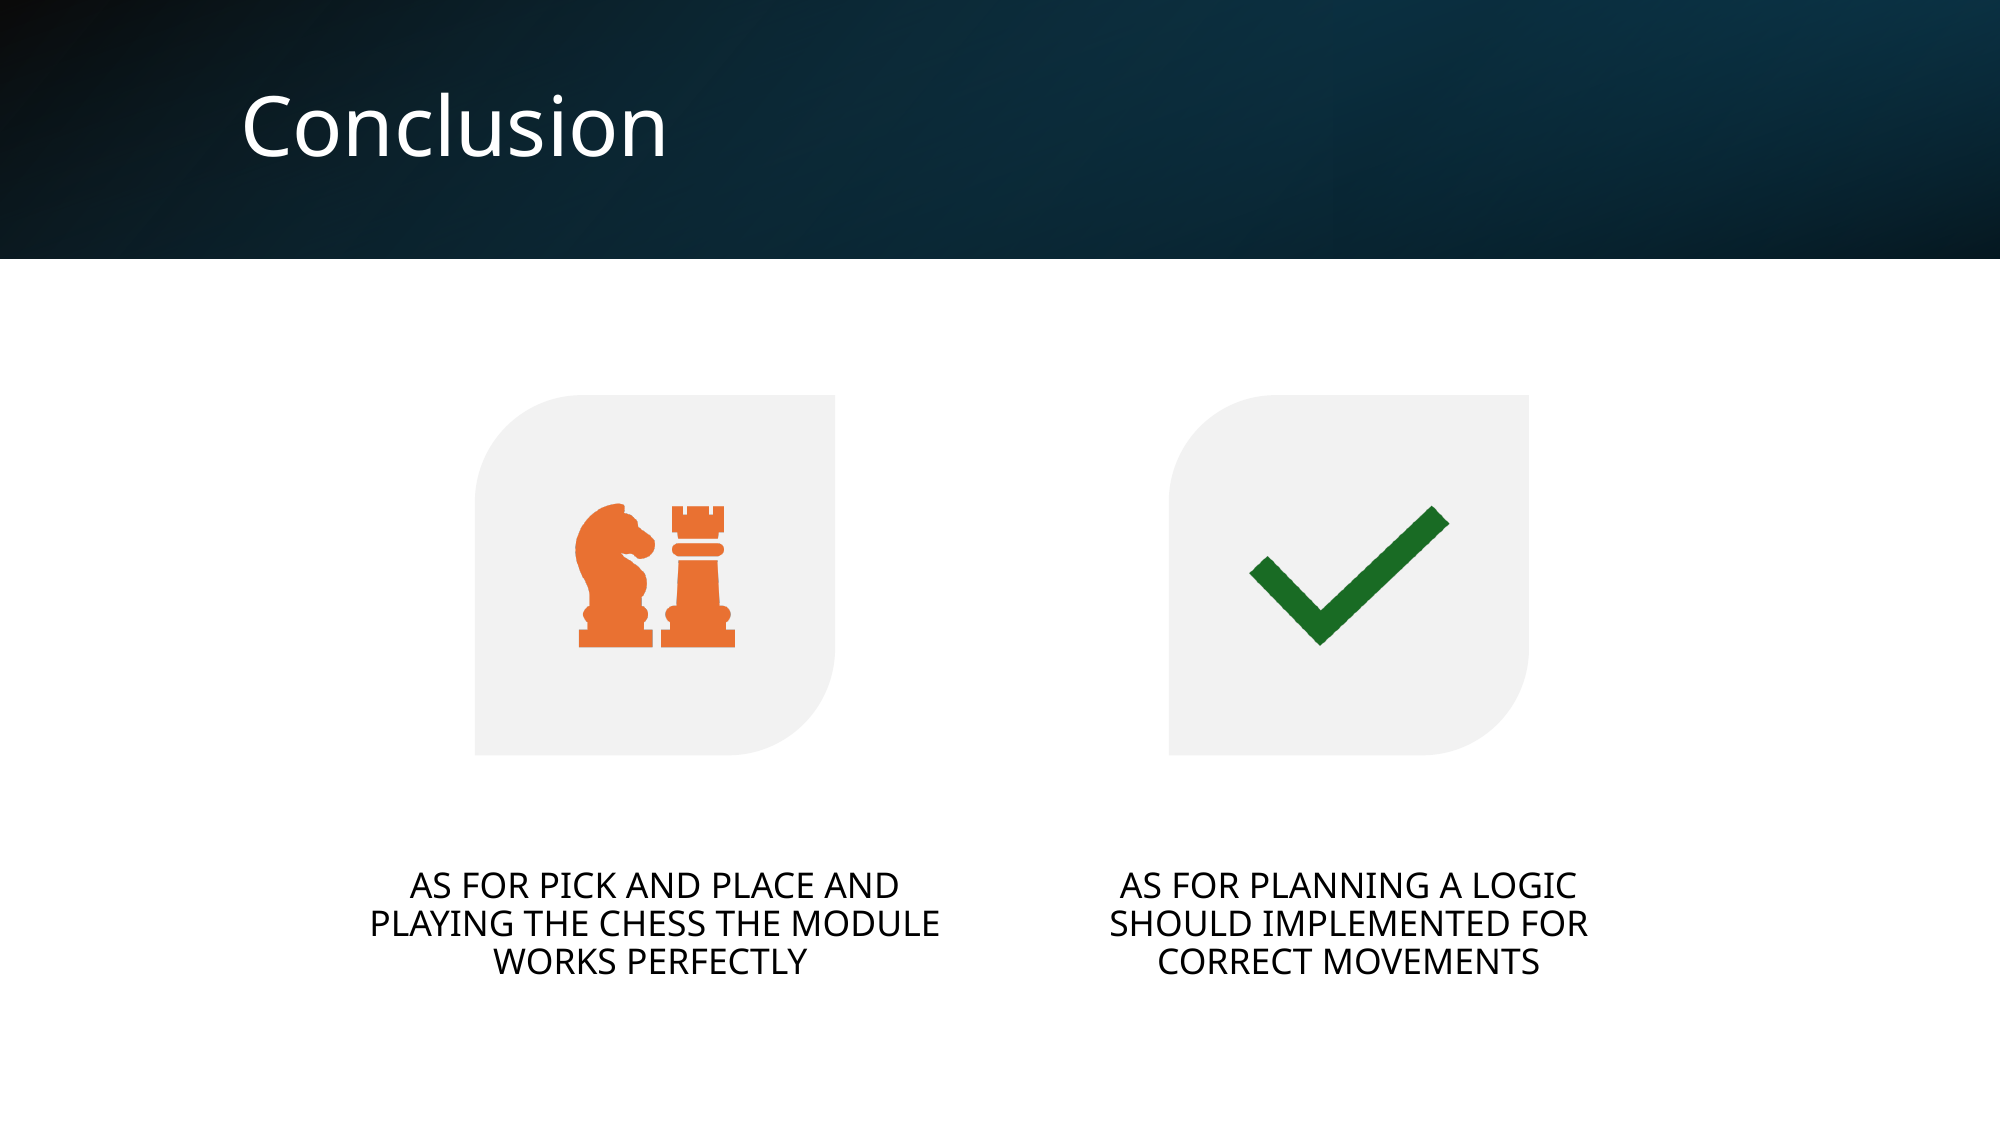

# Conclusion
As for pick and place and playing the chess the module works perfectly
As for planning a logic should implemented for correct movements